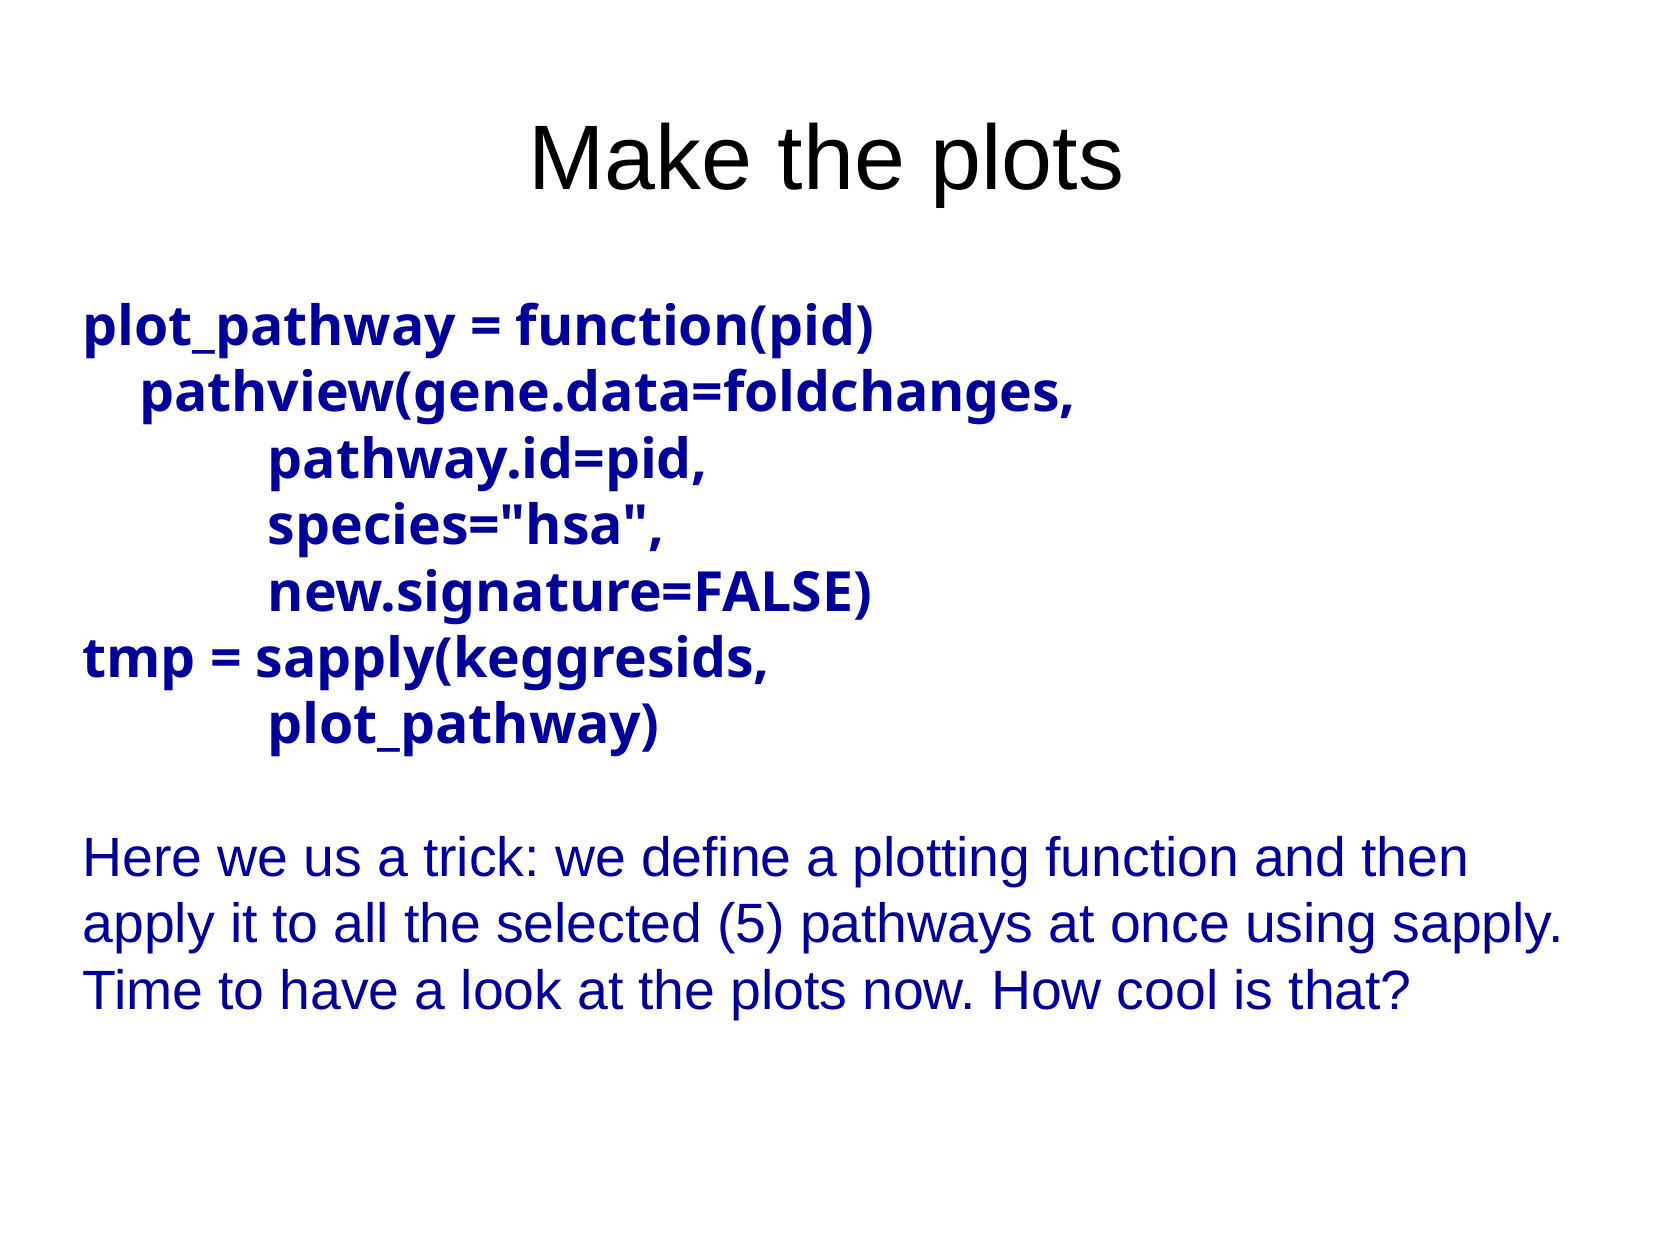

Make the plots
plot_pathway = function(pid)
 pathview(gene.data=foldchanges,
 pathway.id=pid,
 species="hsa",
 new.signature=FALSE)
tmp = sapply(keggresids,
 plot_pathway)
Here we us a trick: we define a plotting function and then apply it to all the selected (5) pathways at once using sapply.
Time to have a look at the plots now. How cool is that?